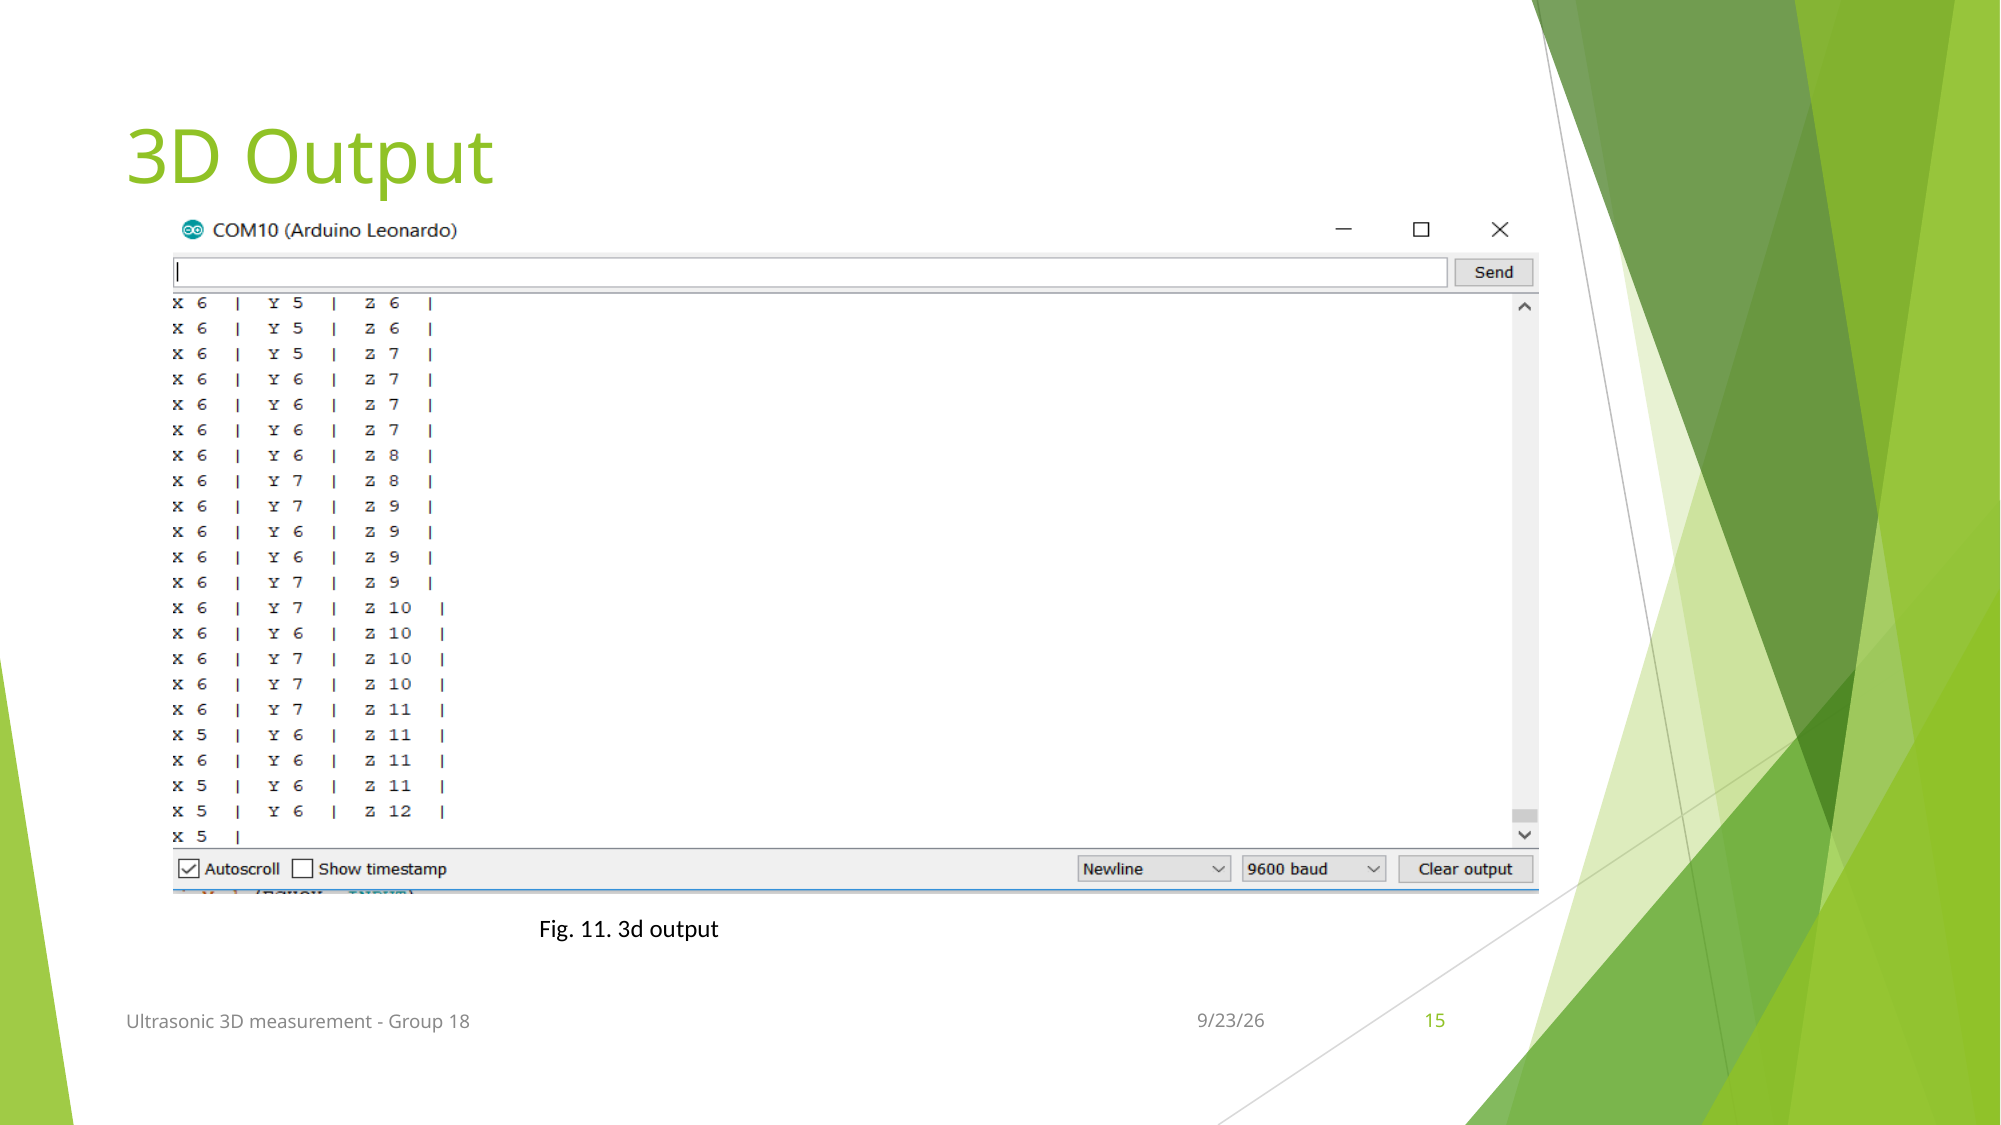

#
3D Output
Fig. 11. 3d output
Ultrasonic 3D measurement - Group 18